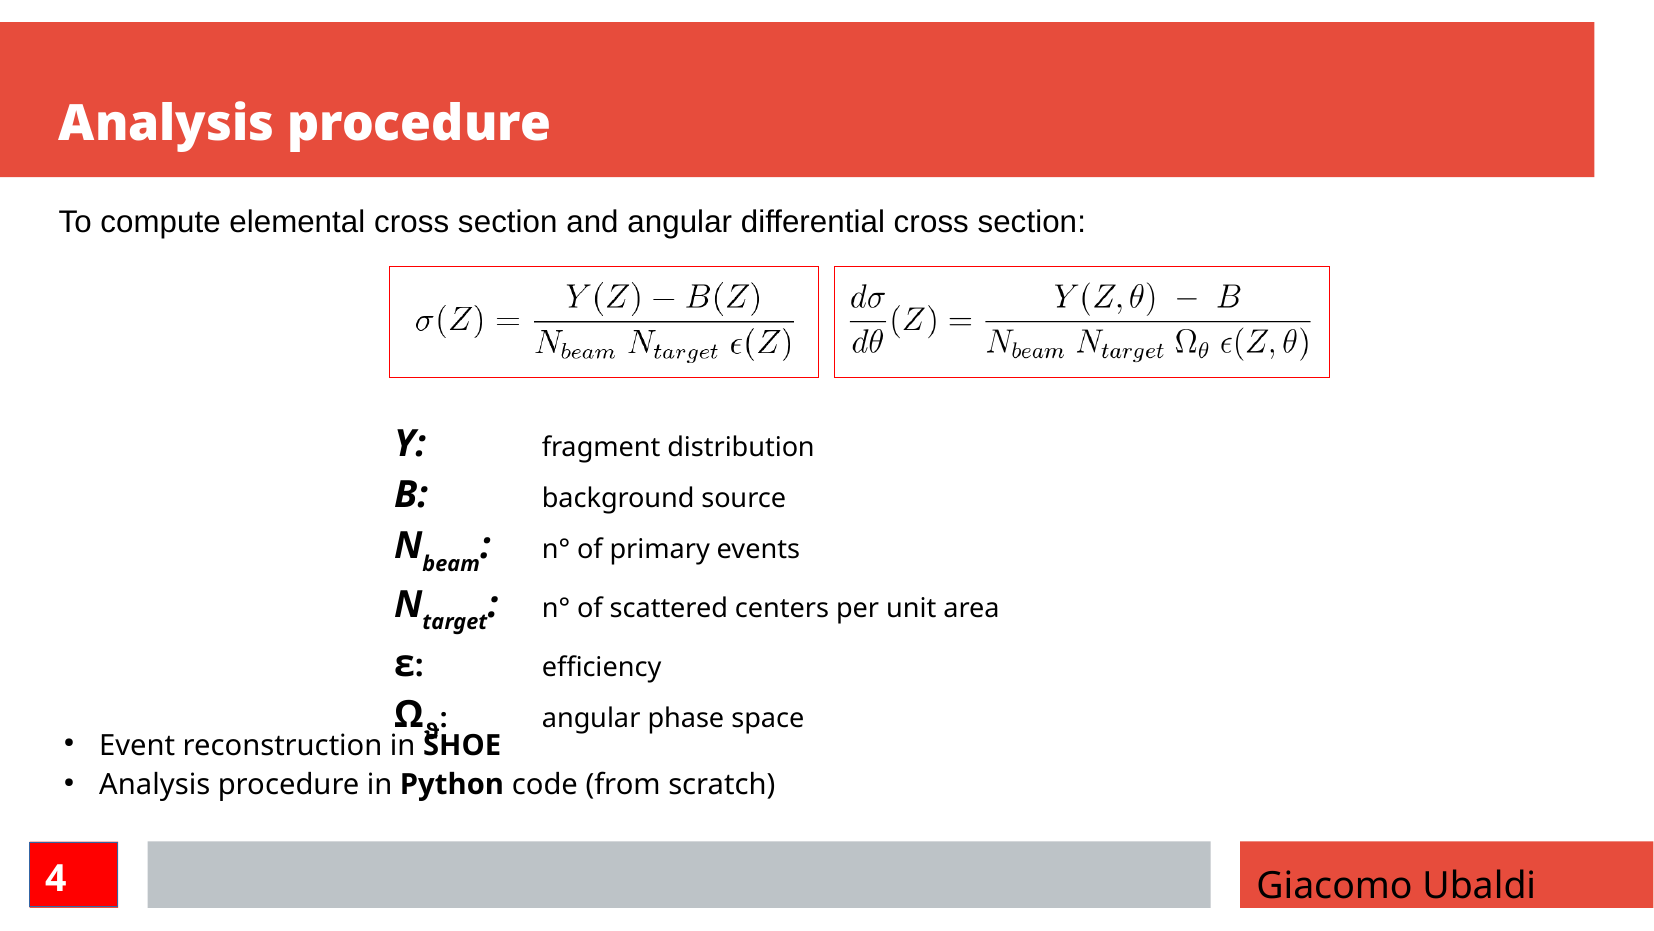

# Analysis procedure
To compute elemental cross section and angular differential cross section:
Y: 		fragment distribution
B: 		background source
Nbeam: 	n° of primary events
Ntarget: 	n° of scattered centers per unit area
ε:		efficiency
Ωϑ:		angular phase space
Event reconstruction in SHOE
Analysis procedure in Python code (from scratch)
9
4
Giacomo Ubaldi